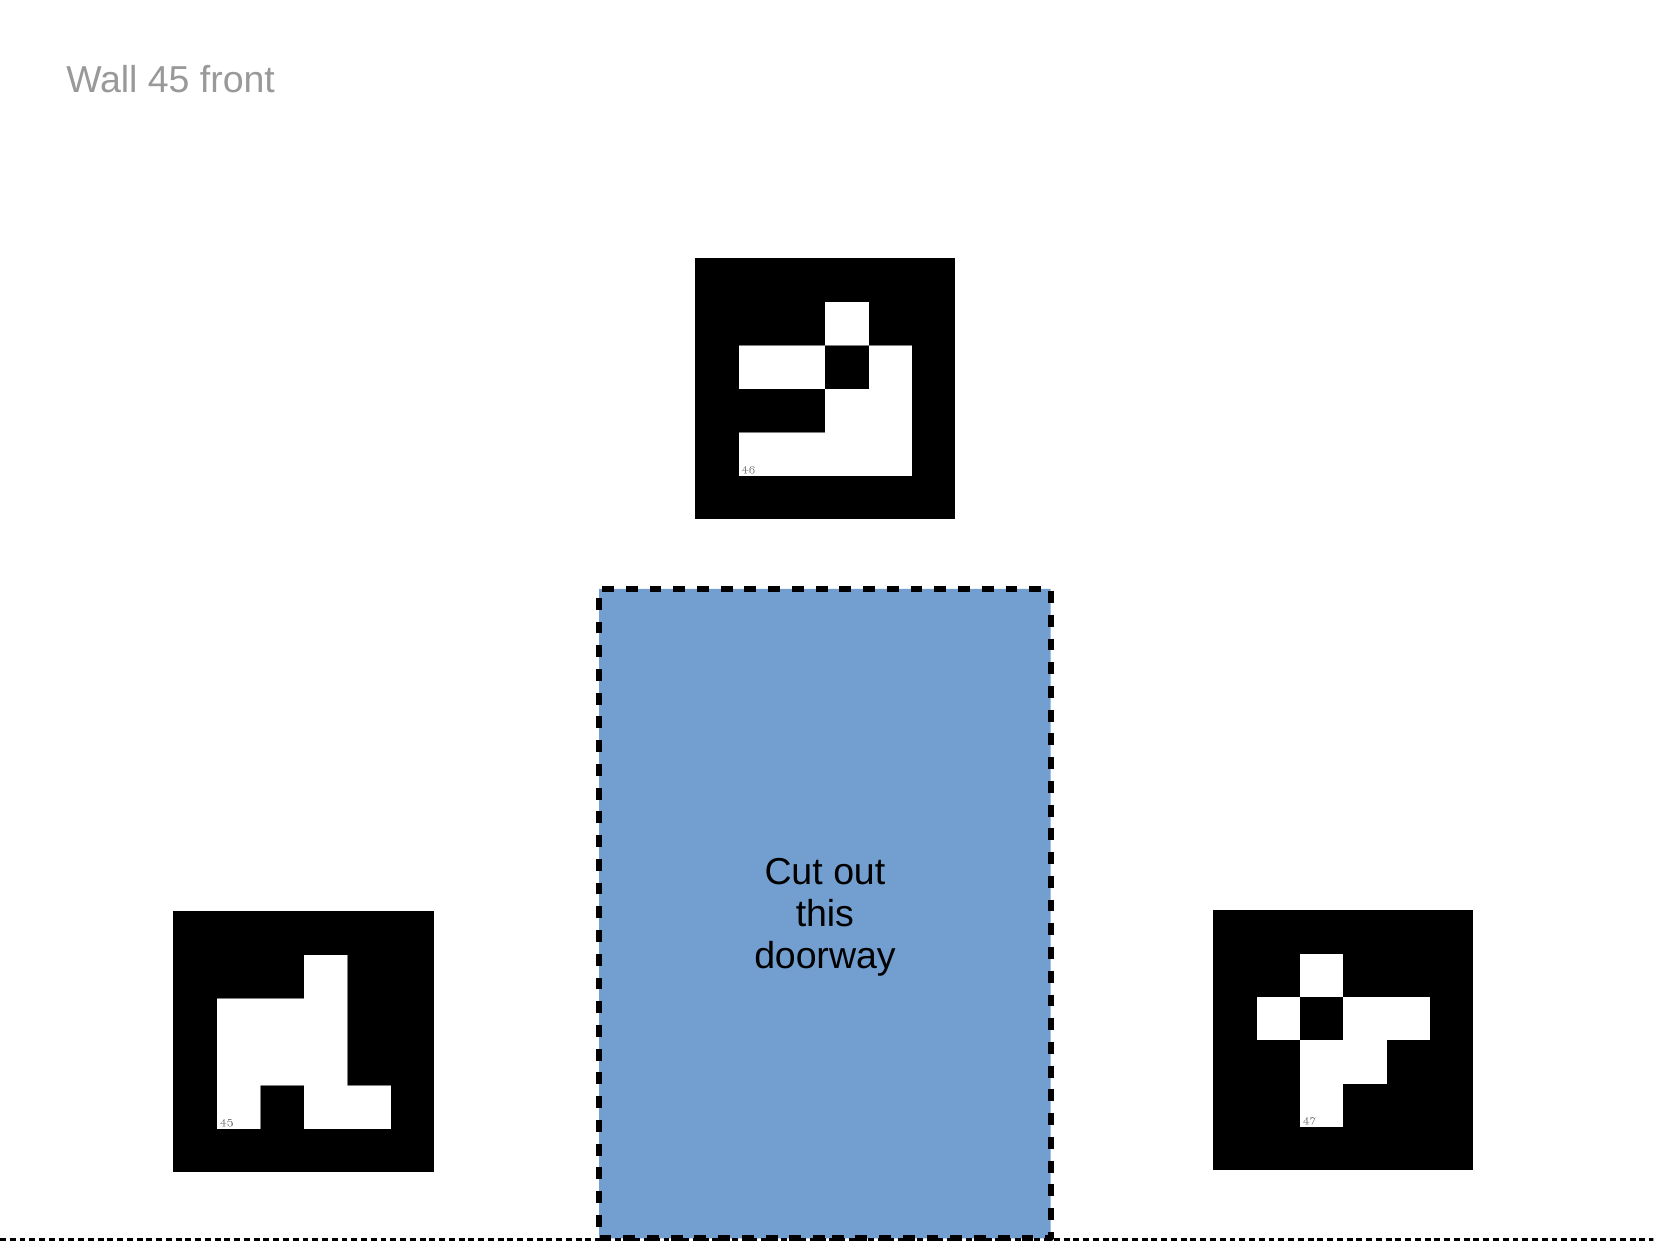

Wall 45 front
Cut out
this
doorway